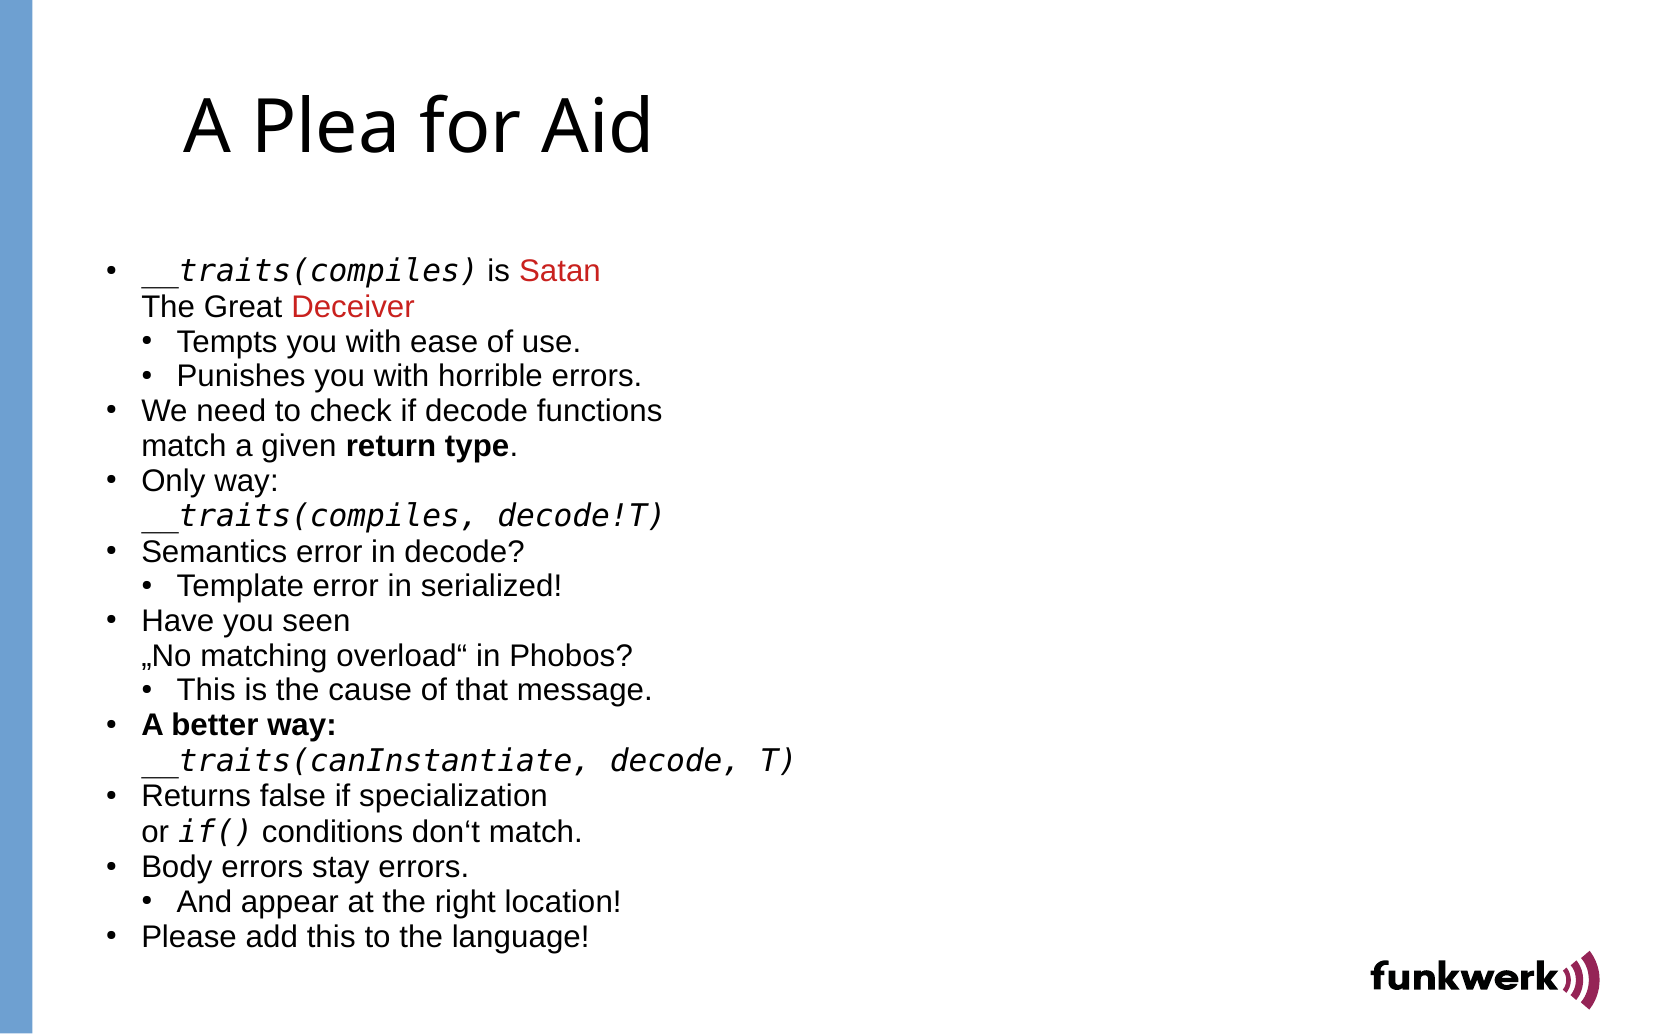

A Plea for Aid
__traits(compiles) is Satan
The Great Deceiver
Tempts you with ease of use.
Punishes you with horrible errors.
We need to check if decode functions
match a given return type.
Only way:
__traits(compiles, decode!T)
Semantics error in decode?
Template error in serialized!
Have you seen
„No matching overload“ in Phobos?
This is the cause of that message.
A better way:
__traits(canInstantiate, decode, T)
Returns false if specialization
or if() conditions don‘t match.
Body errors stay errors.
And appear at the right location!
Please add this to the language!